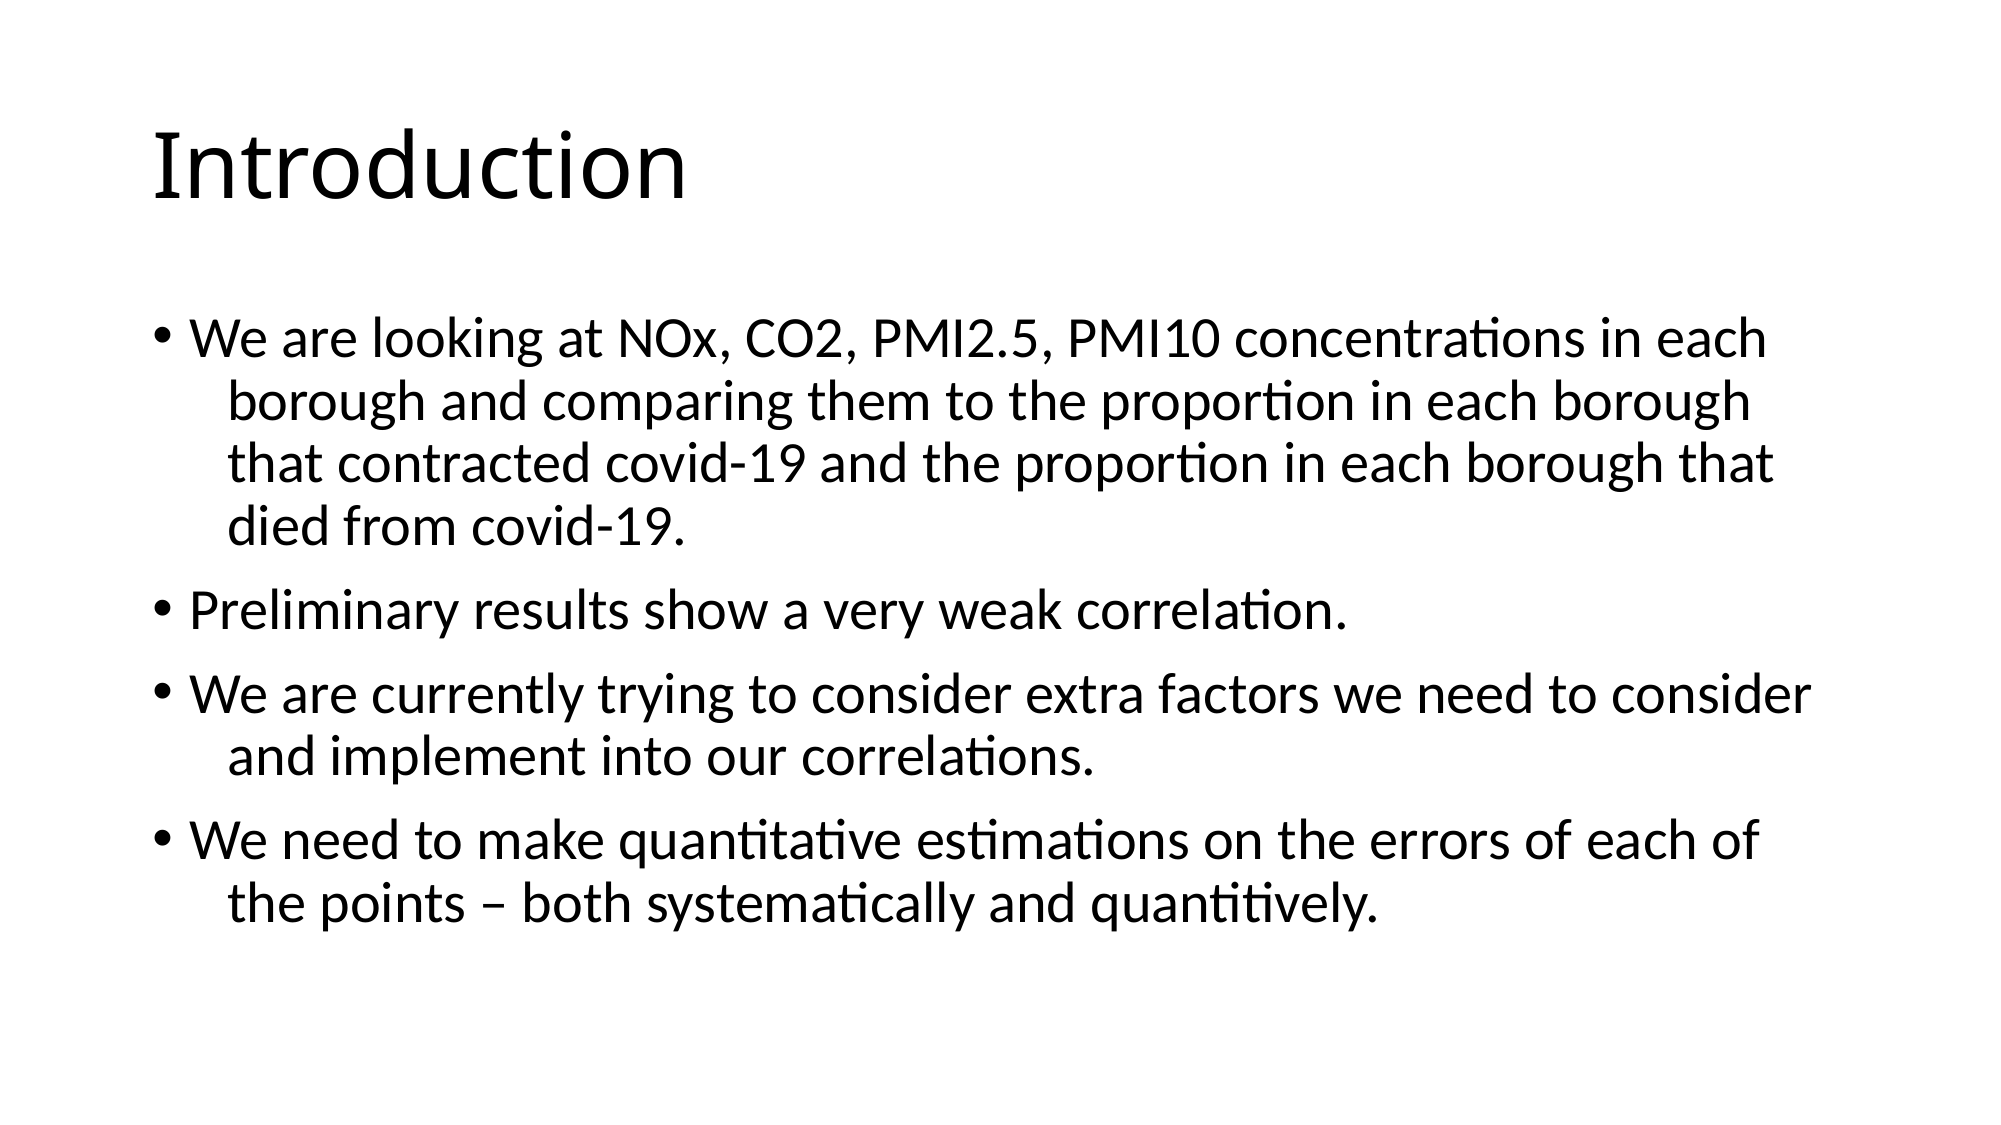

# Introduction
We are looking at NOx, CO2, PMI2.5, PMI10 concentrations in each borough and comparing them to the proportion in each borough that contracted covid-19 and the proportion in each borough that died from covid-19.
Preliminary results show a very weak correlation.
We are currently trying to consider extra factors we need to consider and implement into our correlations.
We need to make quantitative estimations on the errors of each of the points – both systematically and quantitively.